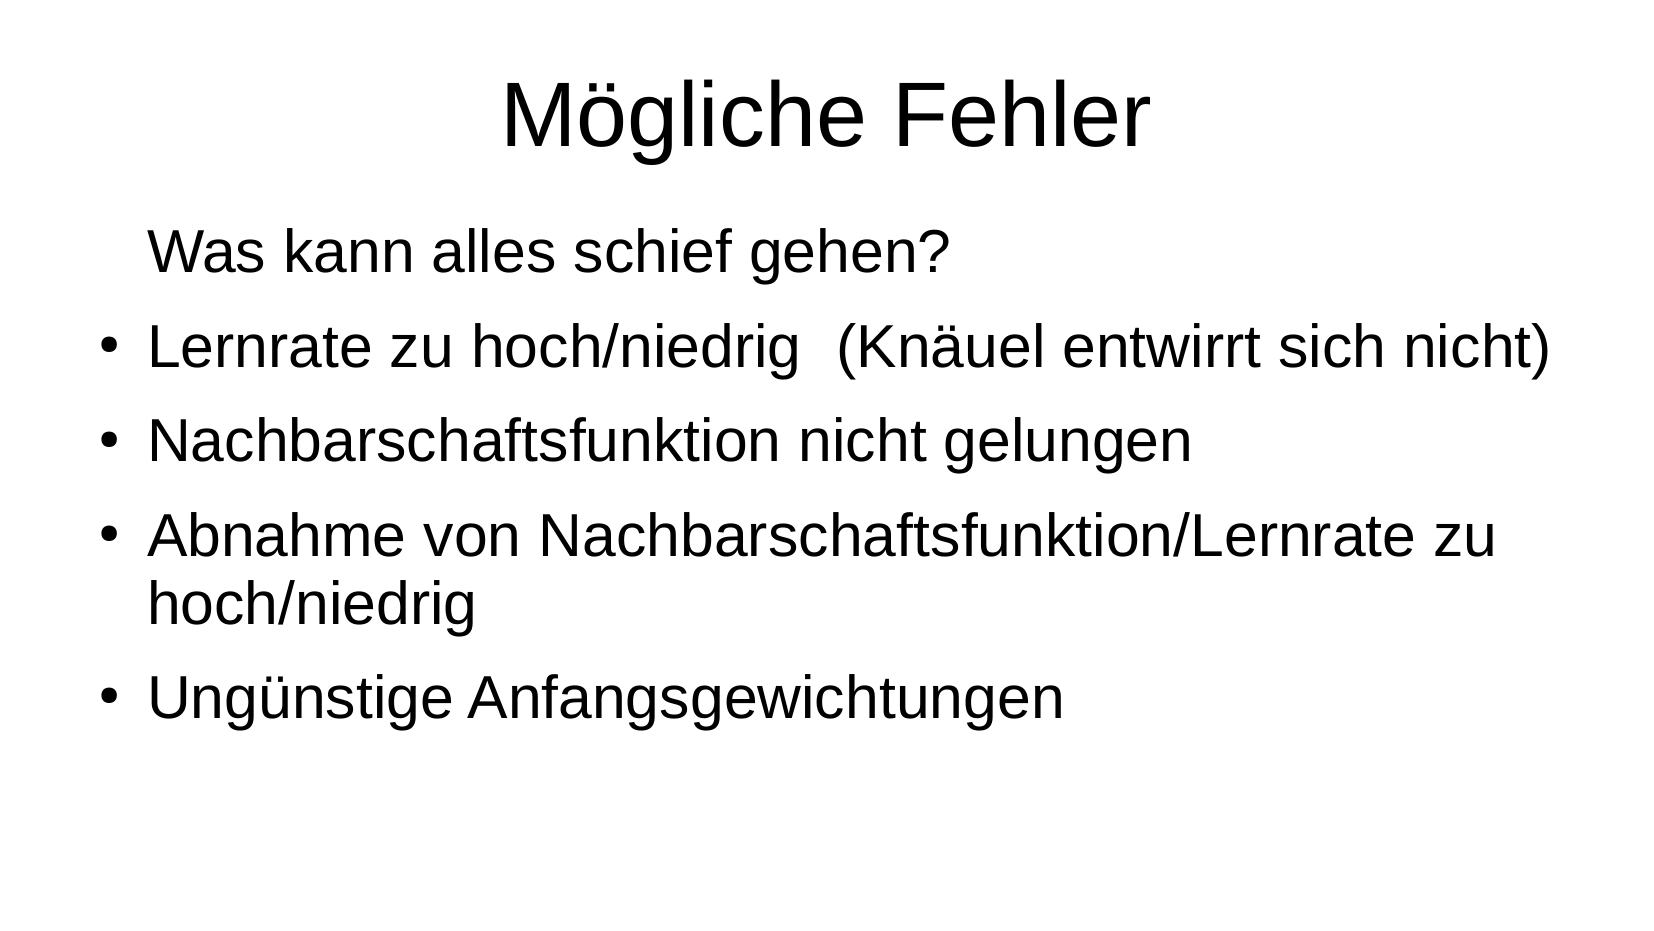

# Mögliche Fehler
Was kann alles schief gehen?
Lernrate zu hoch/niedrig (Knäuel entwirrt sich nicht)
Nachbarschaftsfunktion nicht gelungen
Abnahme von Nachbarschaftsfunktion/Lernrate zu hoch/niedrig
Ungünstige Anfangsgewichtungen